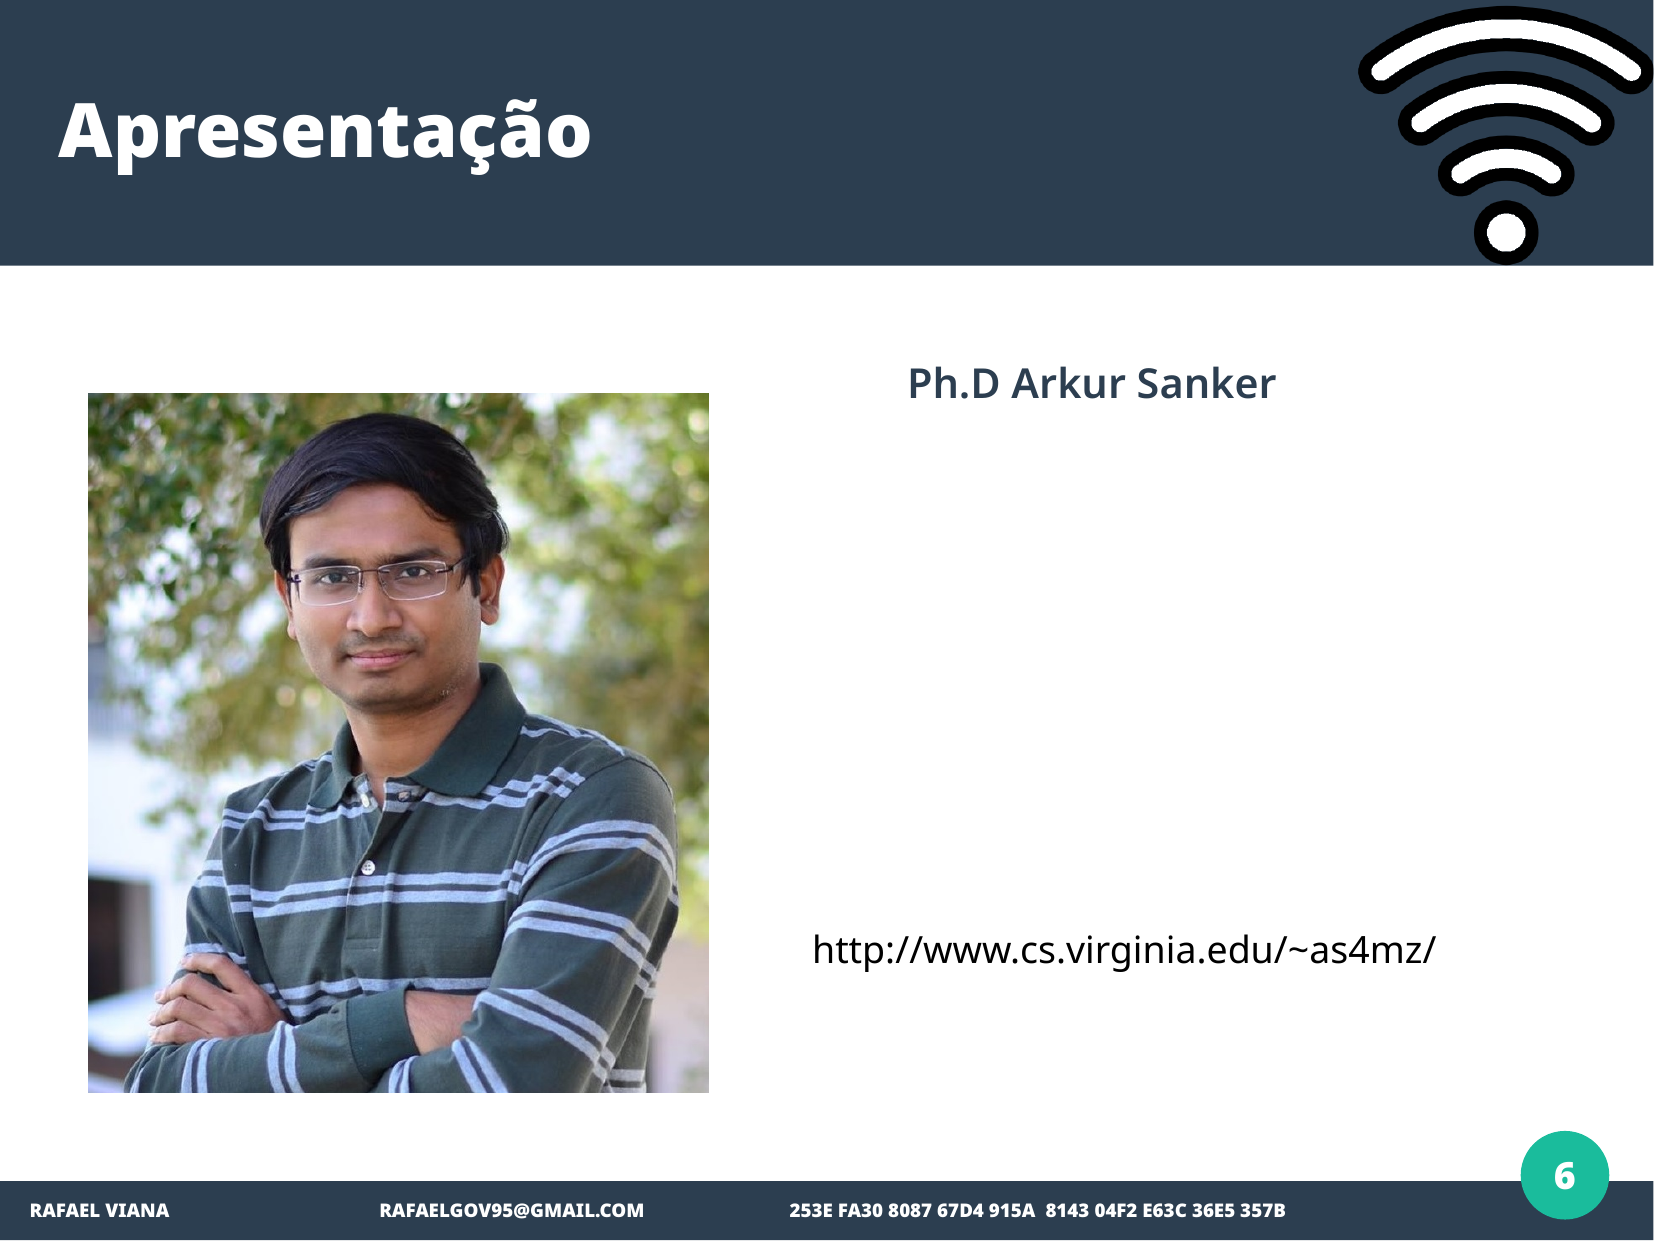

# Apresentação
Ph.D Arkur Sanker
http://www.cs.virginia.edu/~as4mz/
6
RAFAEL VIANA RAFAELGOV95@GMAIL.COM 253E FA30 8087 67D4 915A 8143 04F2 E63C 36E5 357B